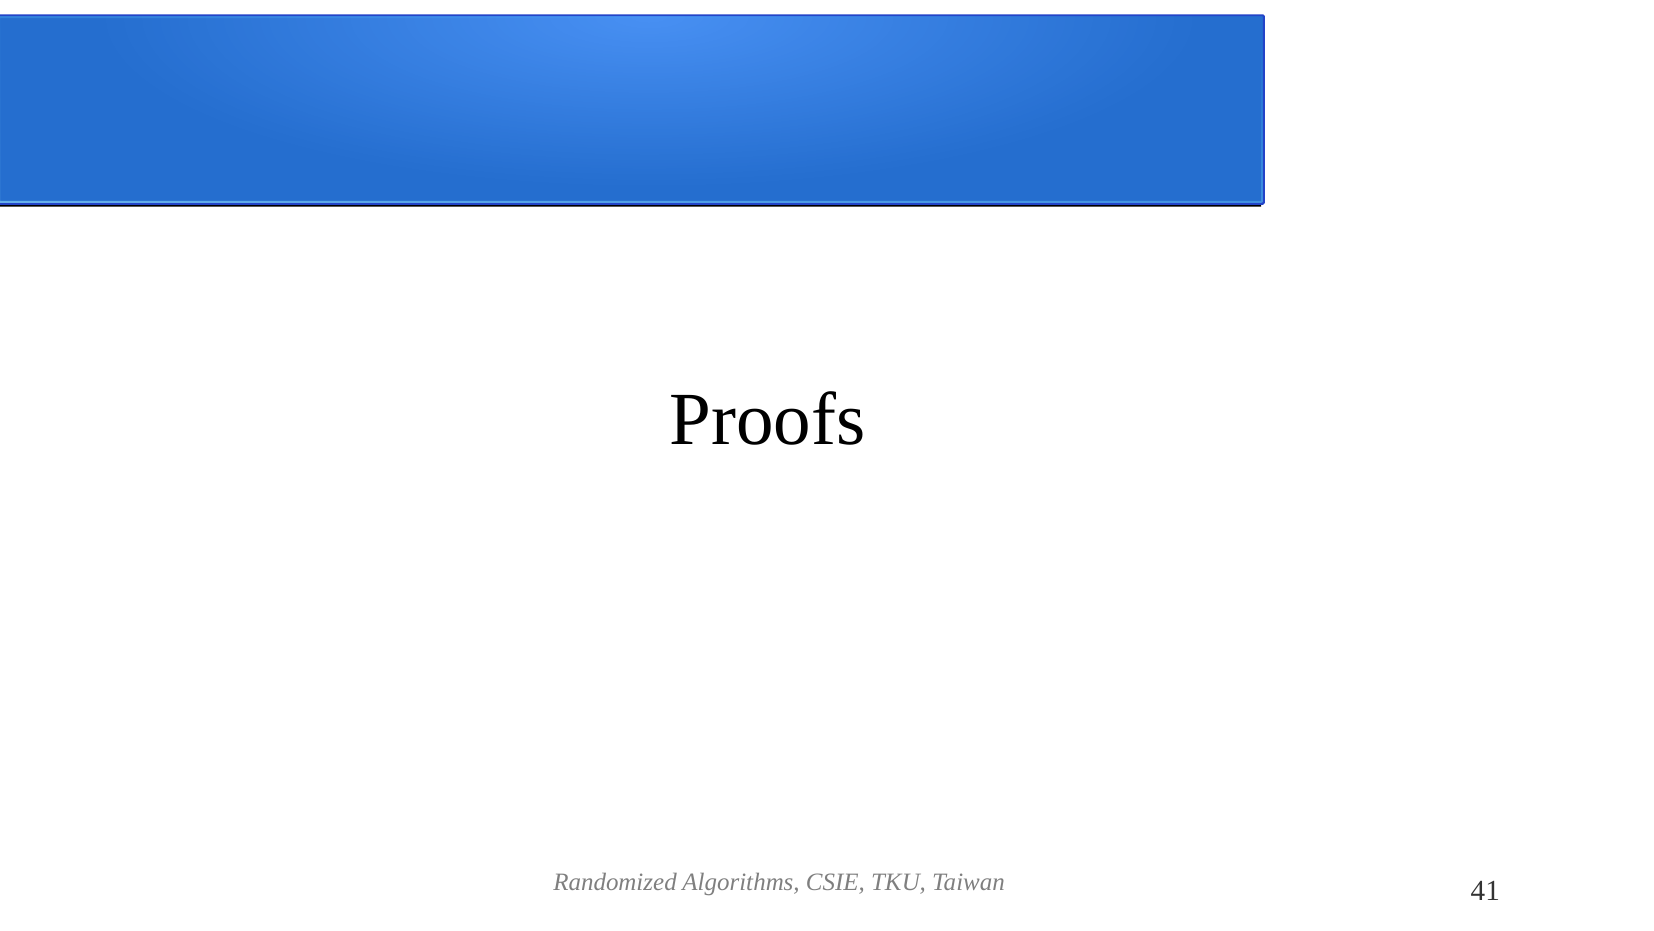

# Proofs
Randomized Algorithms, CSIE, TKU, Taiwan
41